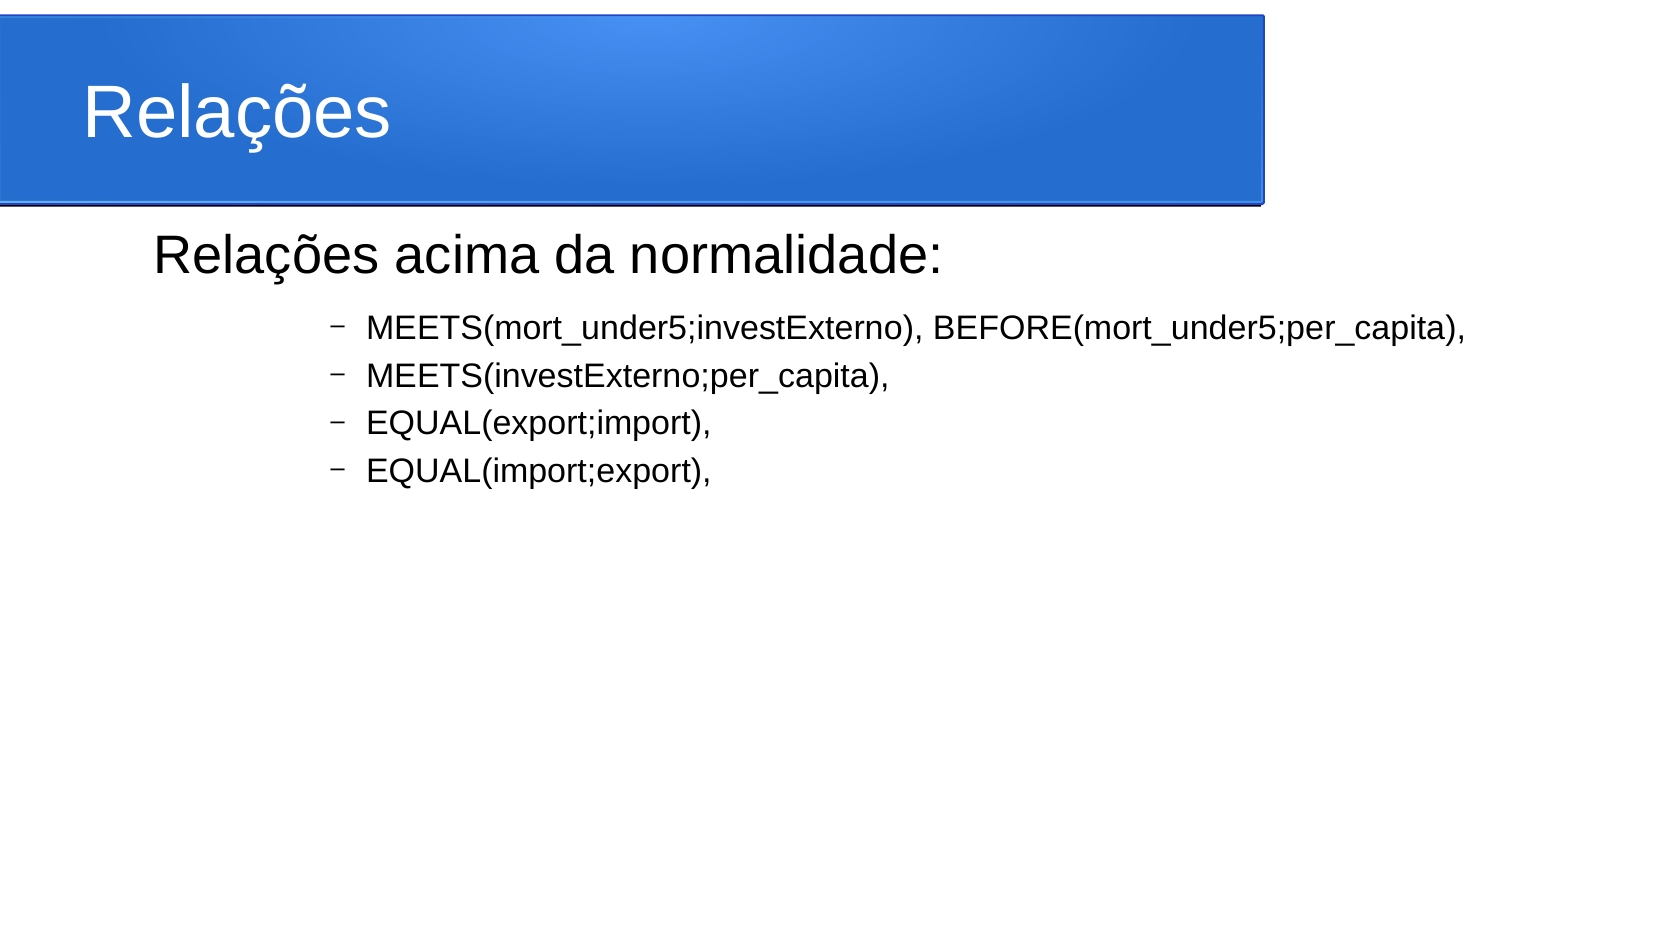

# Relações
Relações acima da normalidade:
MEETS(mort_under5;investExterno), BEFORE(mort_under5;per_capita),
MEETS(investExterno;per_capita),
EQUAL(export;import),
EQUAL(import;export),